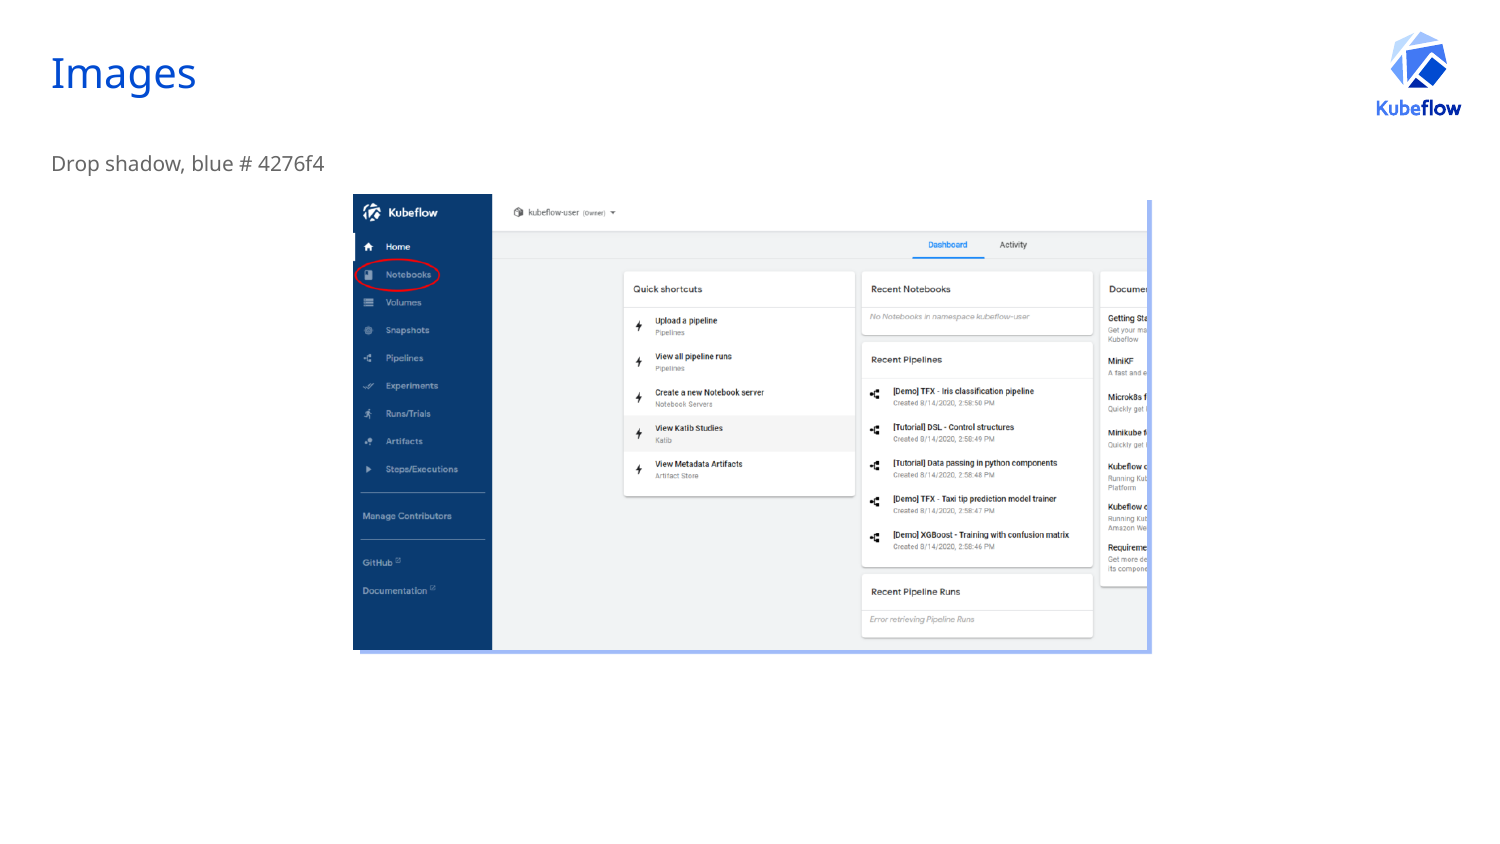

# Images
Drop shadow, blue # 4276f4